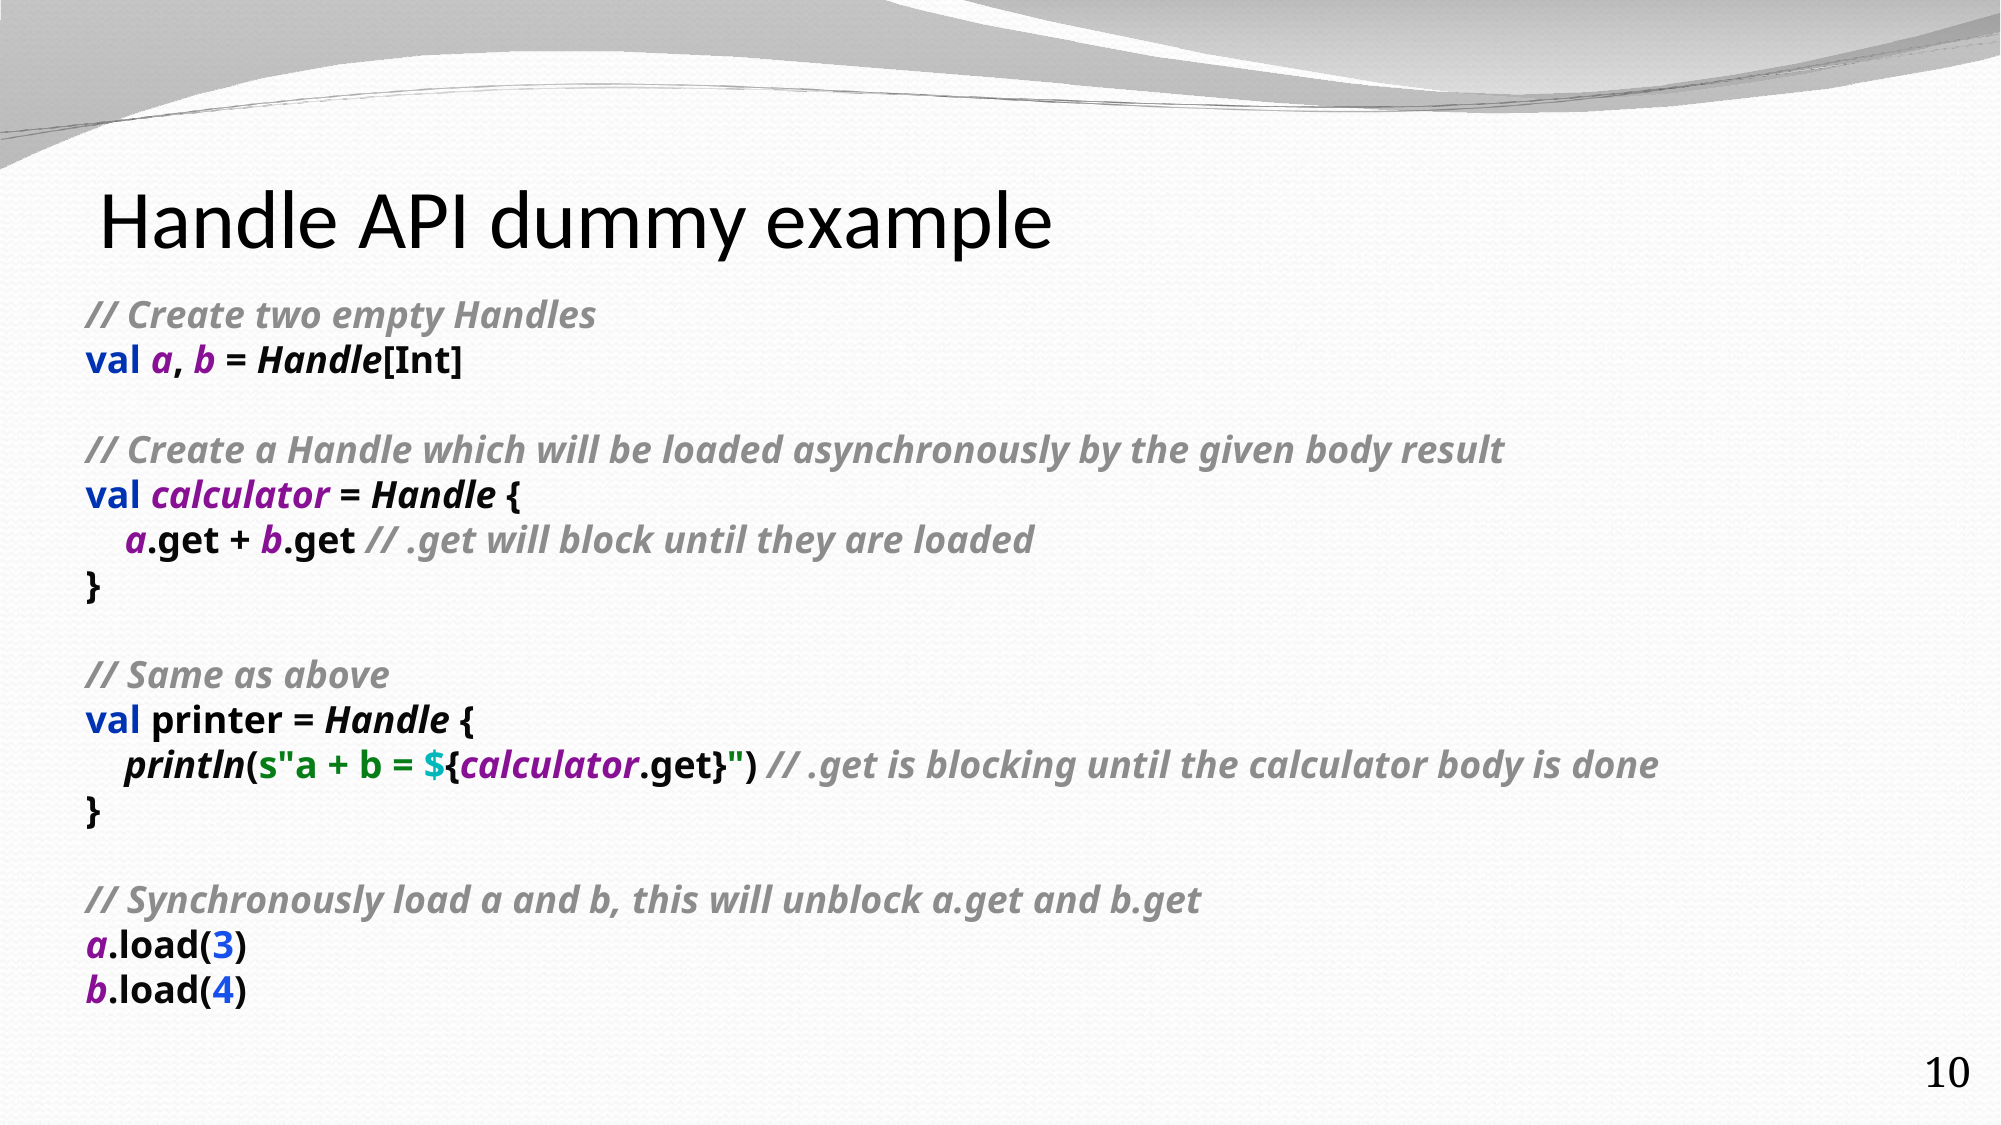

# Handle API dummy example
// Create two empty Handles
val a, b = Handle[Int]
// Create a Handle which will be loaded asynchronously by the given body result
val calculator = Handle {
 a.get + b.get // .get will block until they are loaded
}
// Same as above
val printer = Handle {
 println(s"a + b = ${calculator.get}") // .get is blocking until the calculator body is done
}
// Synchronously load a and b, this will unblock a.get and b.get
a.load(3)
b.load(4)